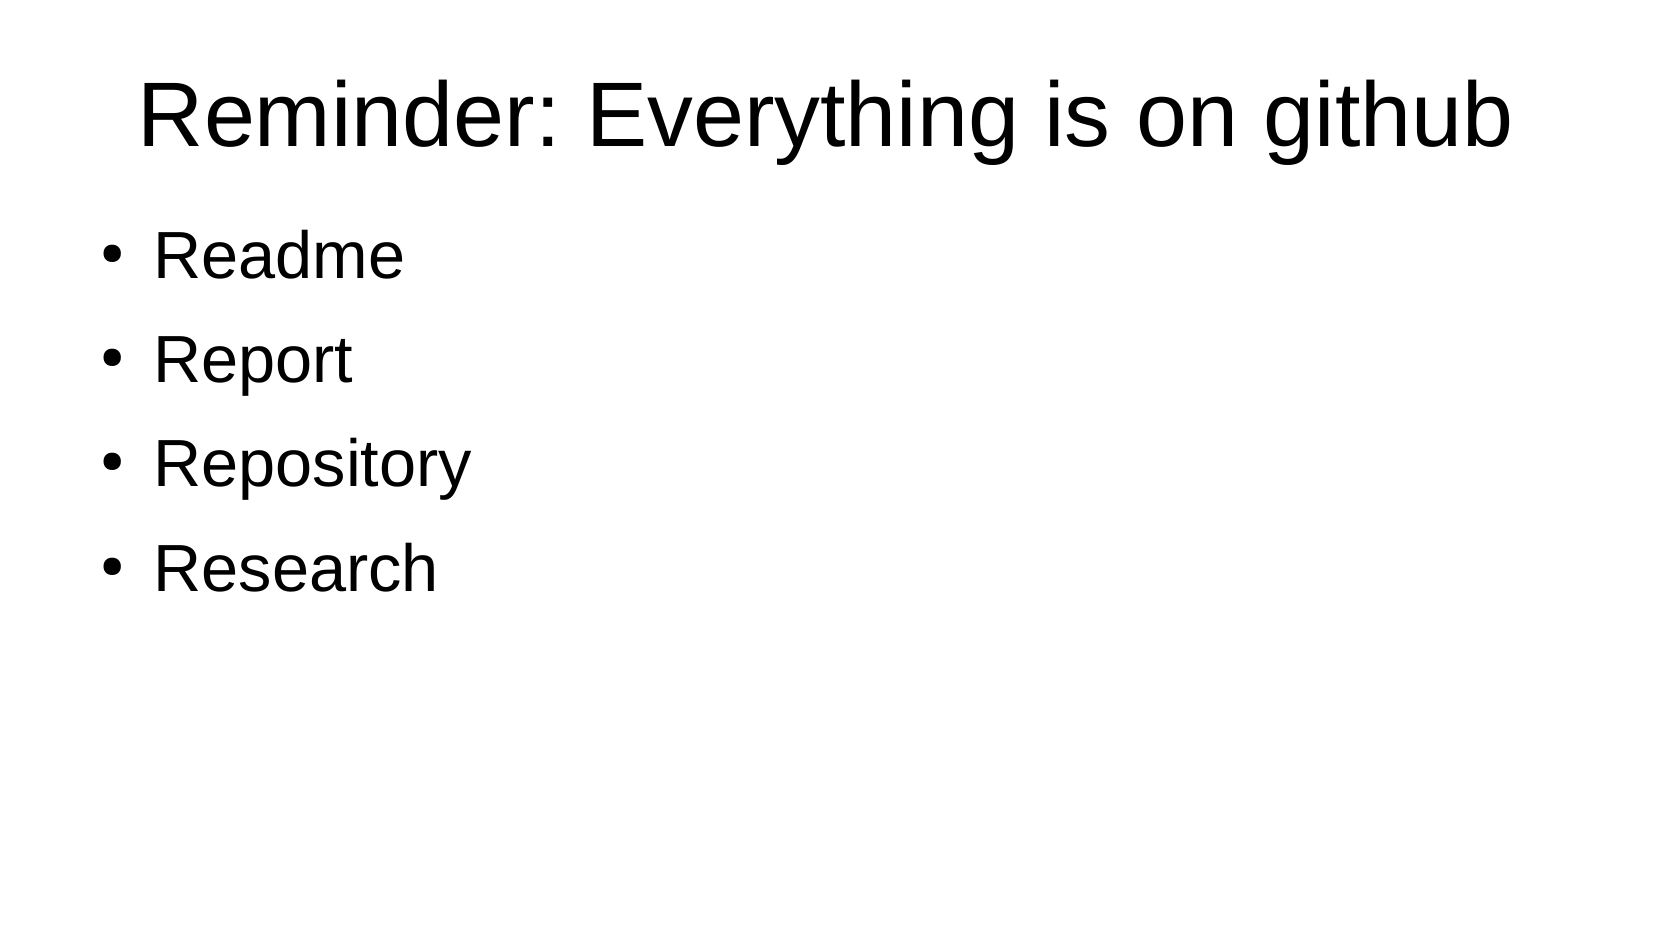

# Reminder: Everything is on github
Readme
Report
Repository
Research